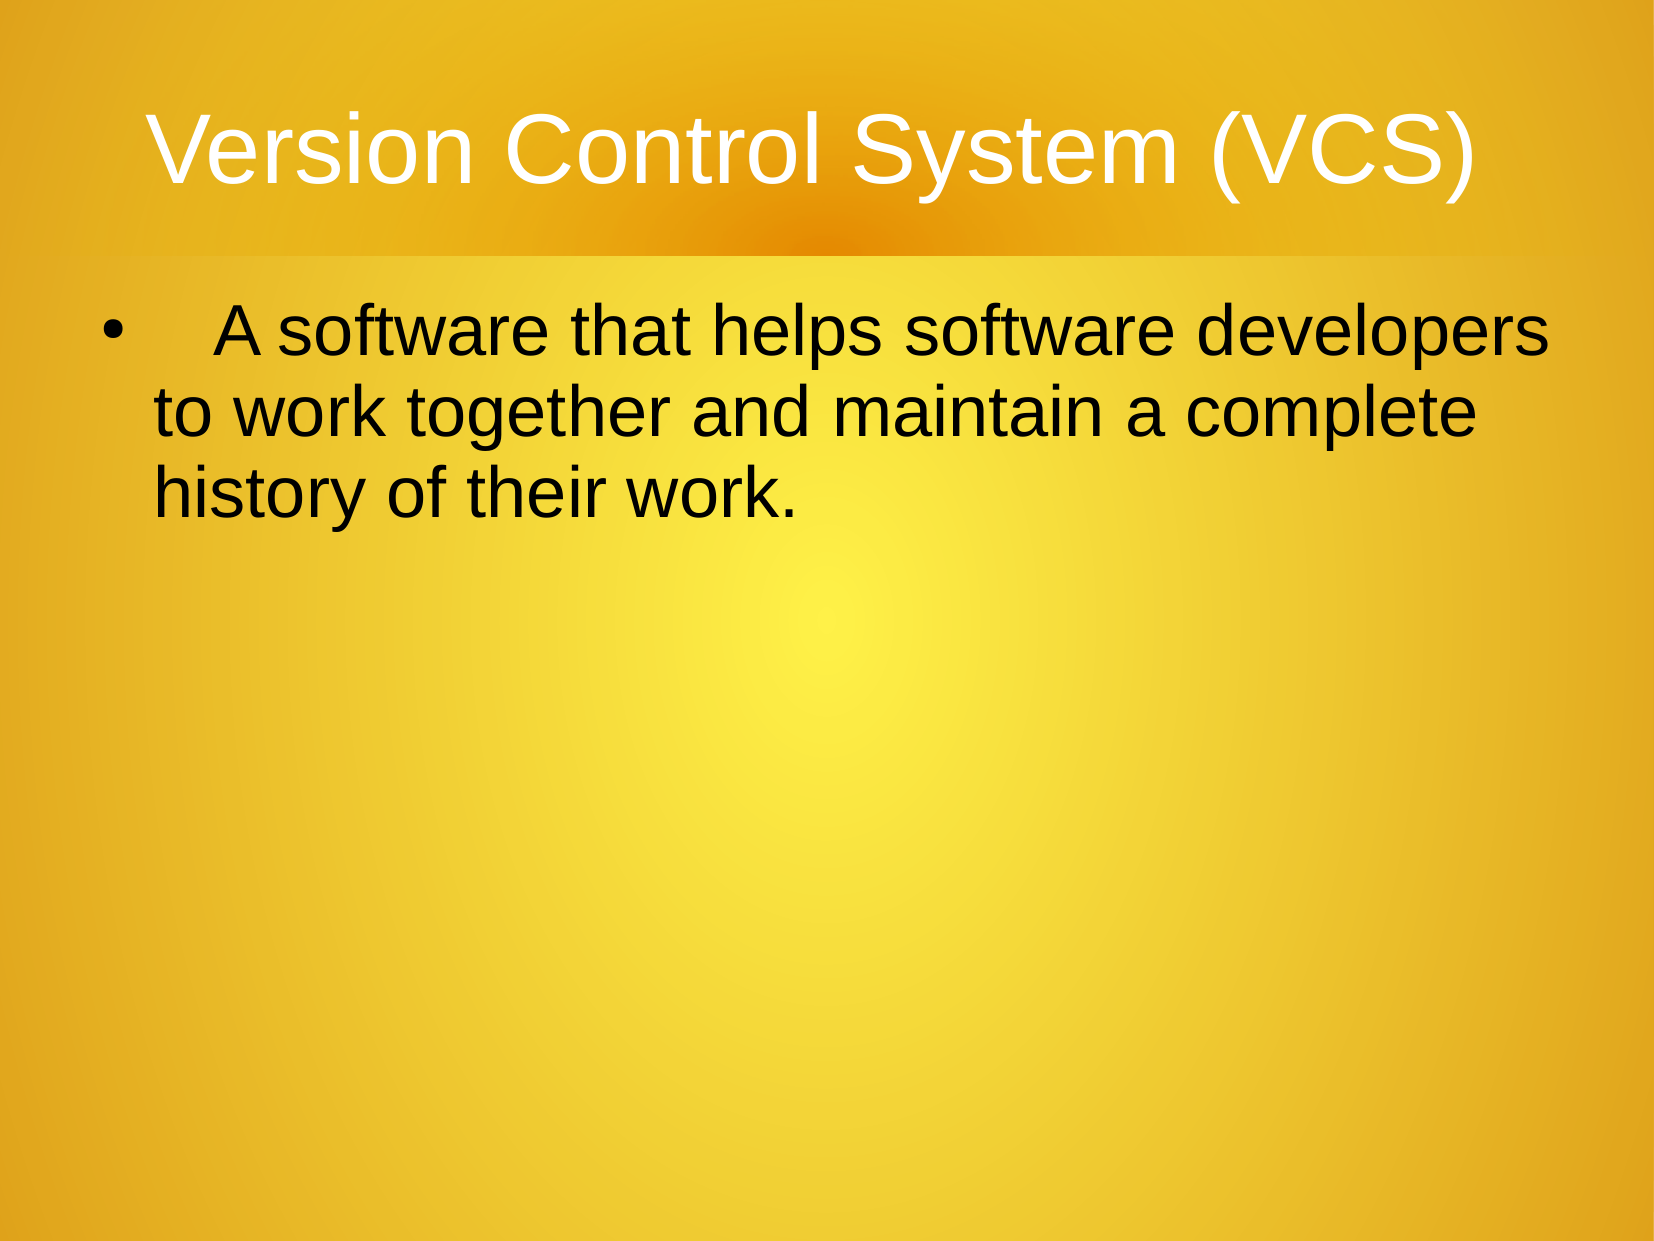

# Version Control System (VCS)
 A software that helps software developers to work together and maintain a complete history of their work.